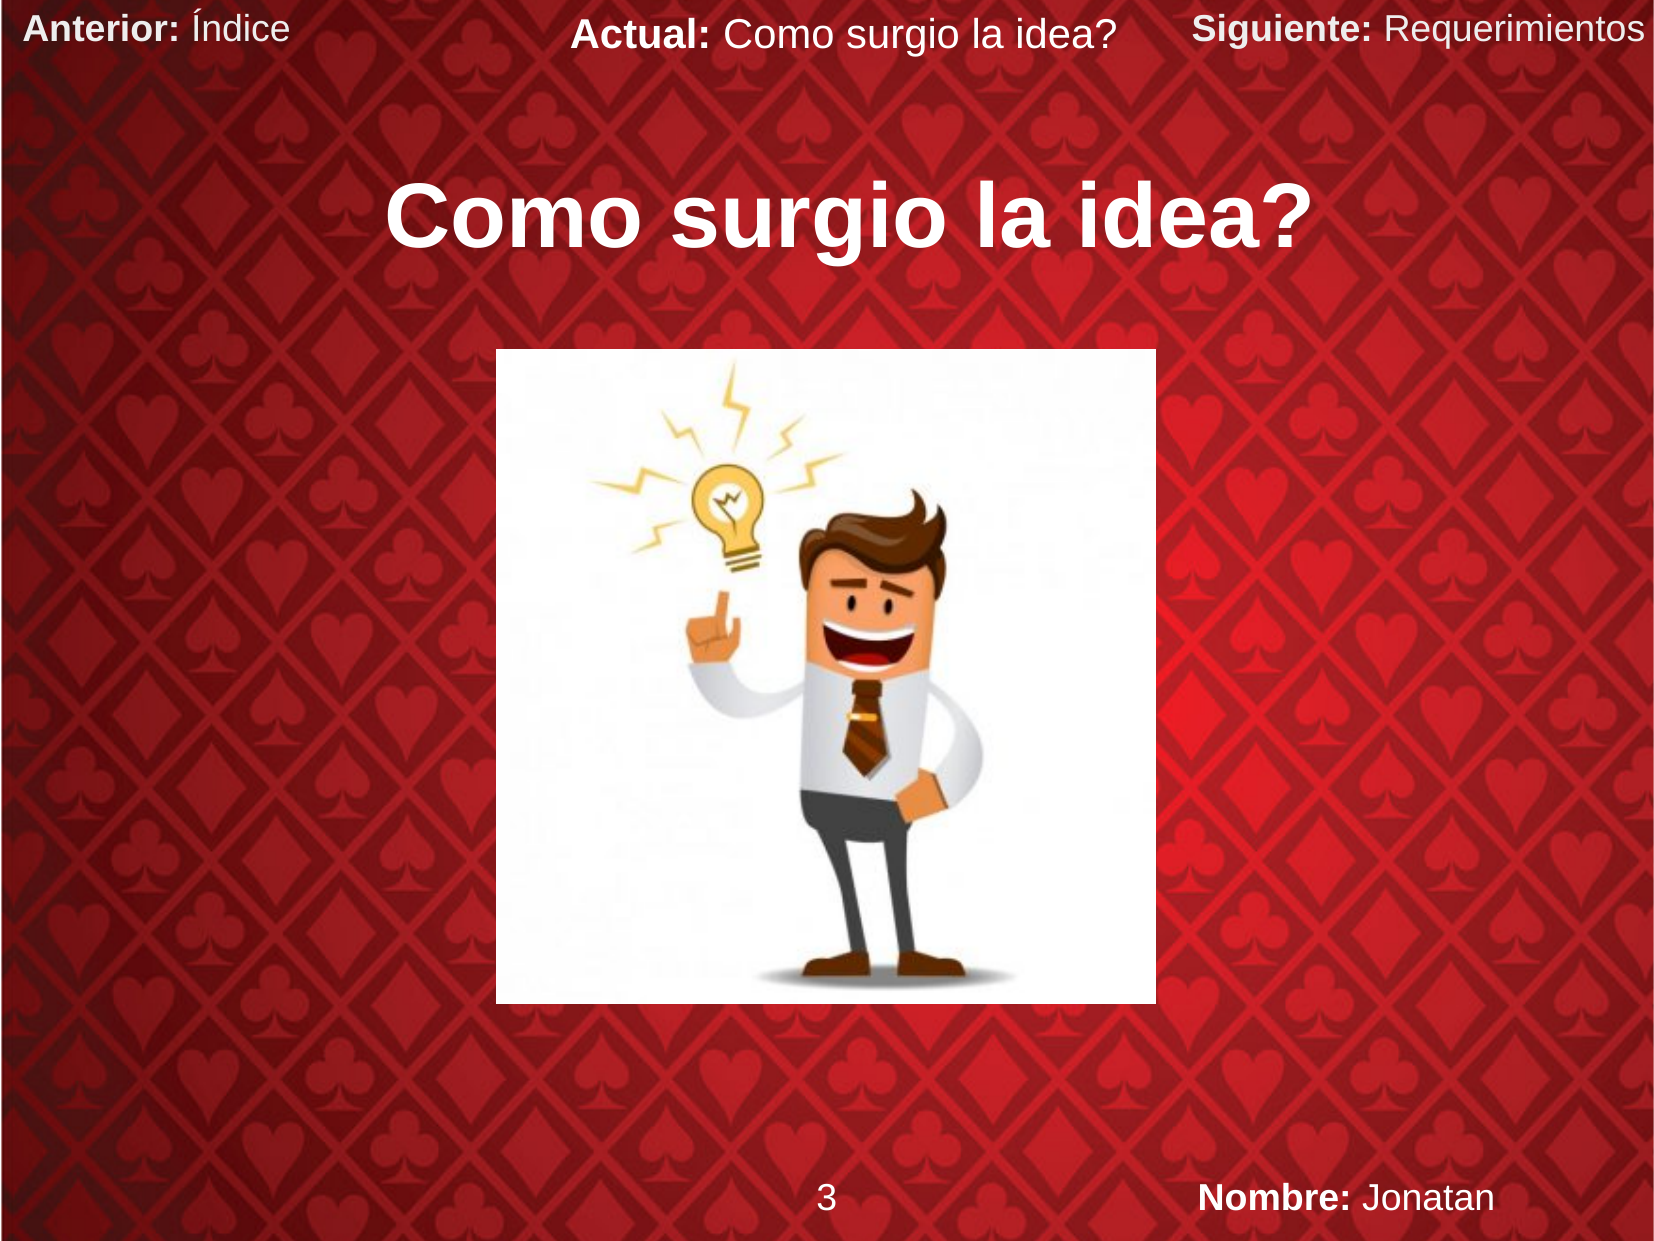

Actual: Como surgio la idea?
 Anterior: Índice
 Siguiente: Requerimientos
# Como surgio la idea?
3
Nombre: Jonatan